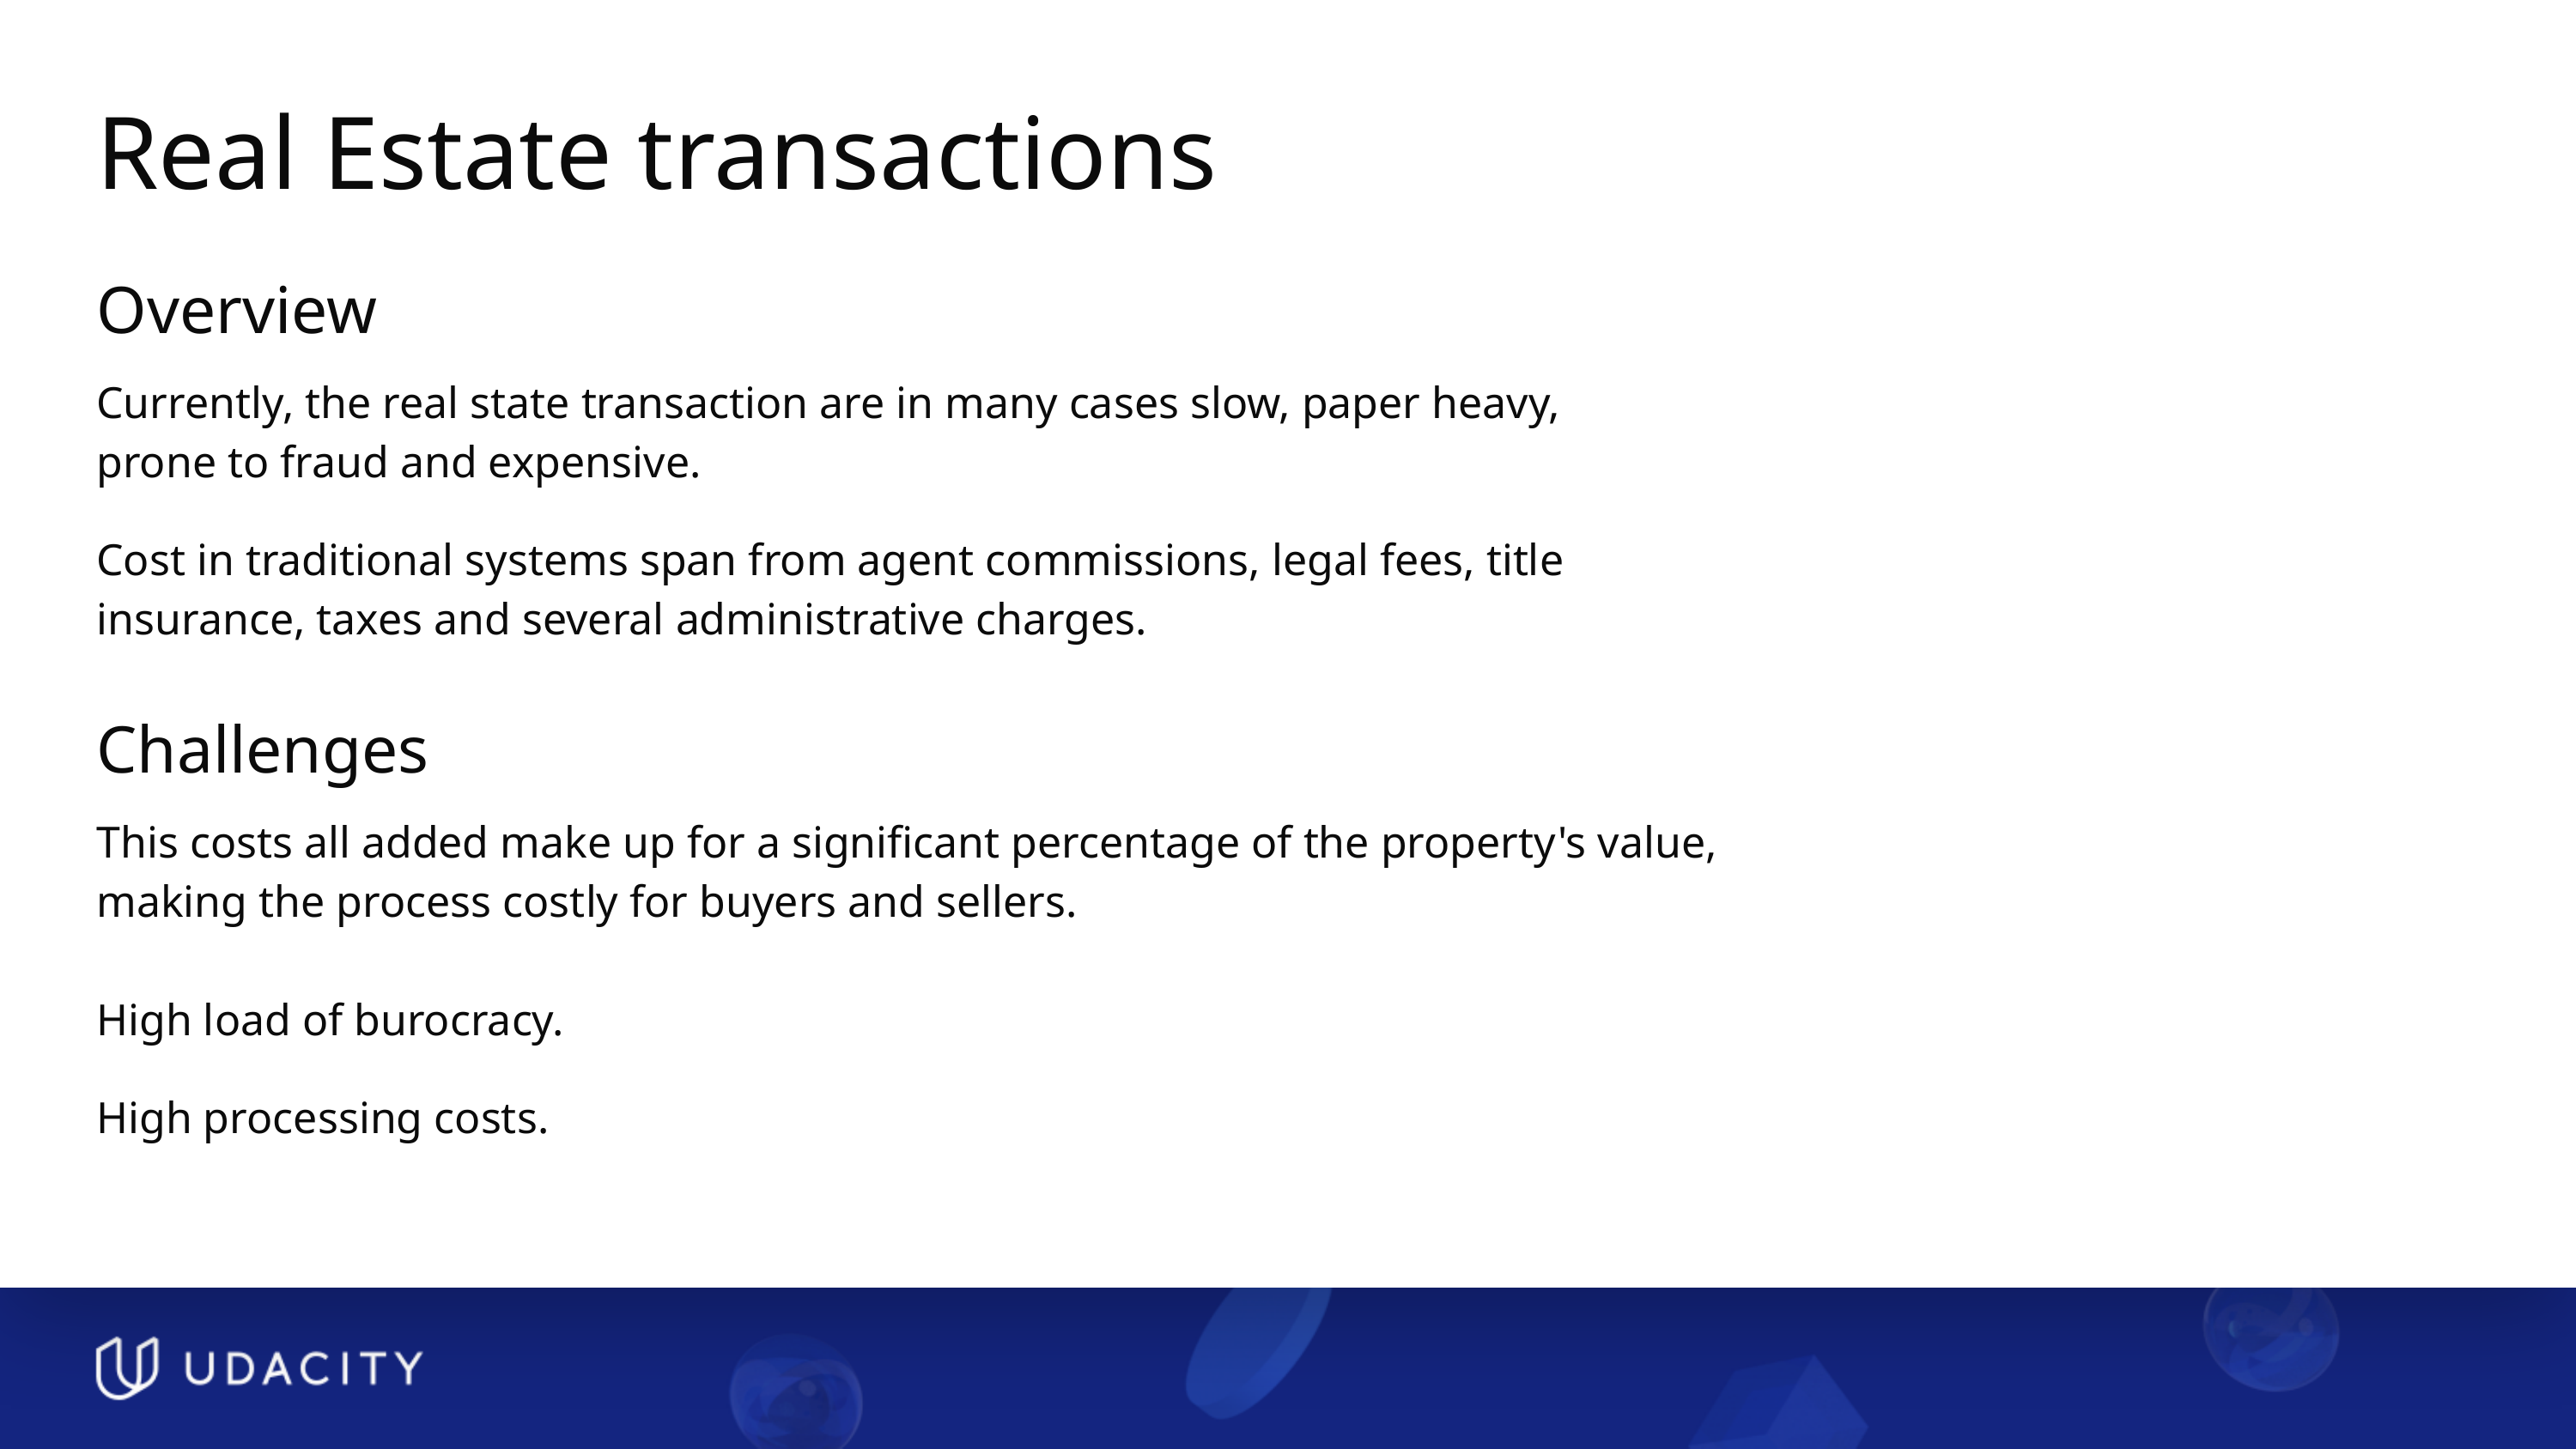

# Real Estate transactions
Overview
Currently, the real state transaction are in many cases slow, paper heavy,
prone to fraud and expensive.
Cost in traditional systems span from agent commissions, legal fees, title
insurance, taxes and several administrative charges.
Challenges
This costs all added make up for a significant percentage of the property's value,
making the process costly for buyers and sellers.
High load of burocracy.
High processing costs.